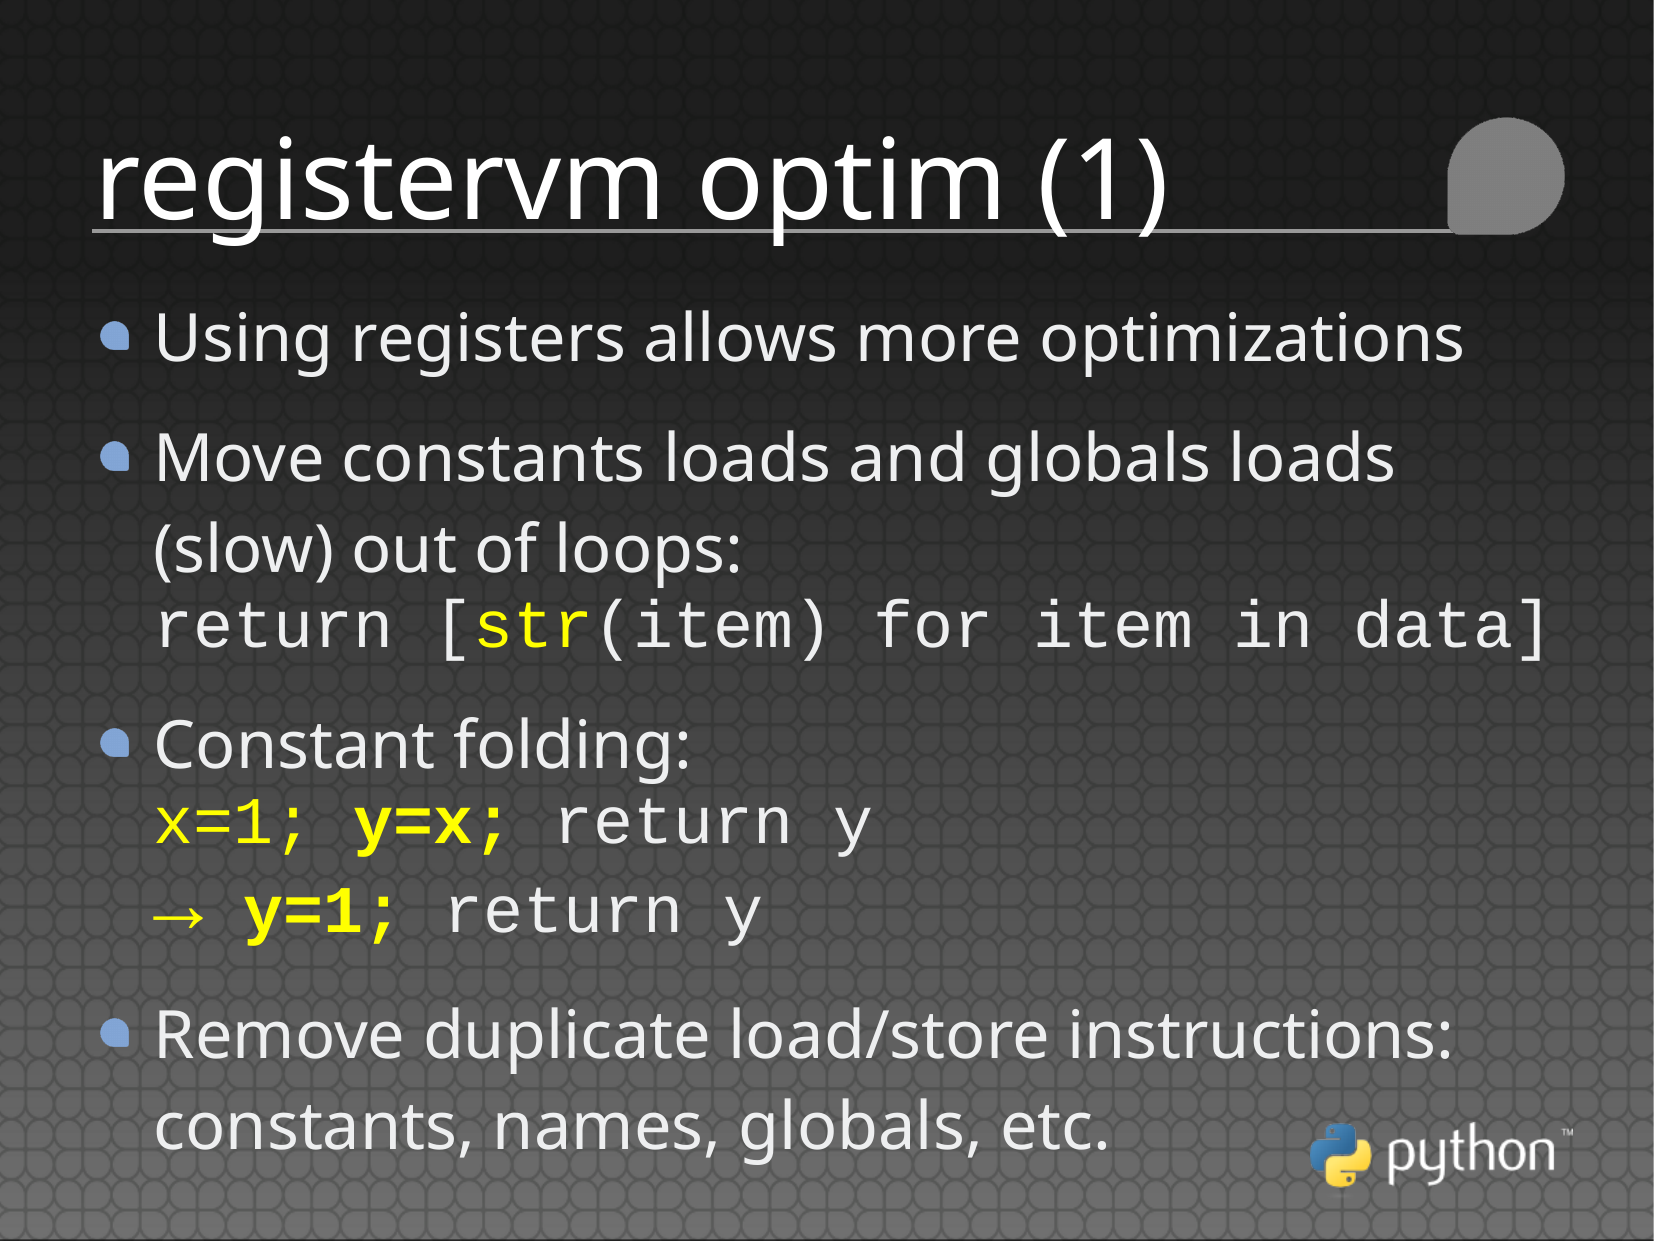

registervm optim (1)
# Using registers allows more optimizations
Move constants loads and globals loads (slow) out of loops:
return [str(item) for item in data]
Constant folding:
x=1; y=x; return y
→ y=1; return y
Remove duplicate load/store instructions: constants, names, globals, etc.